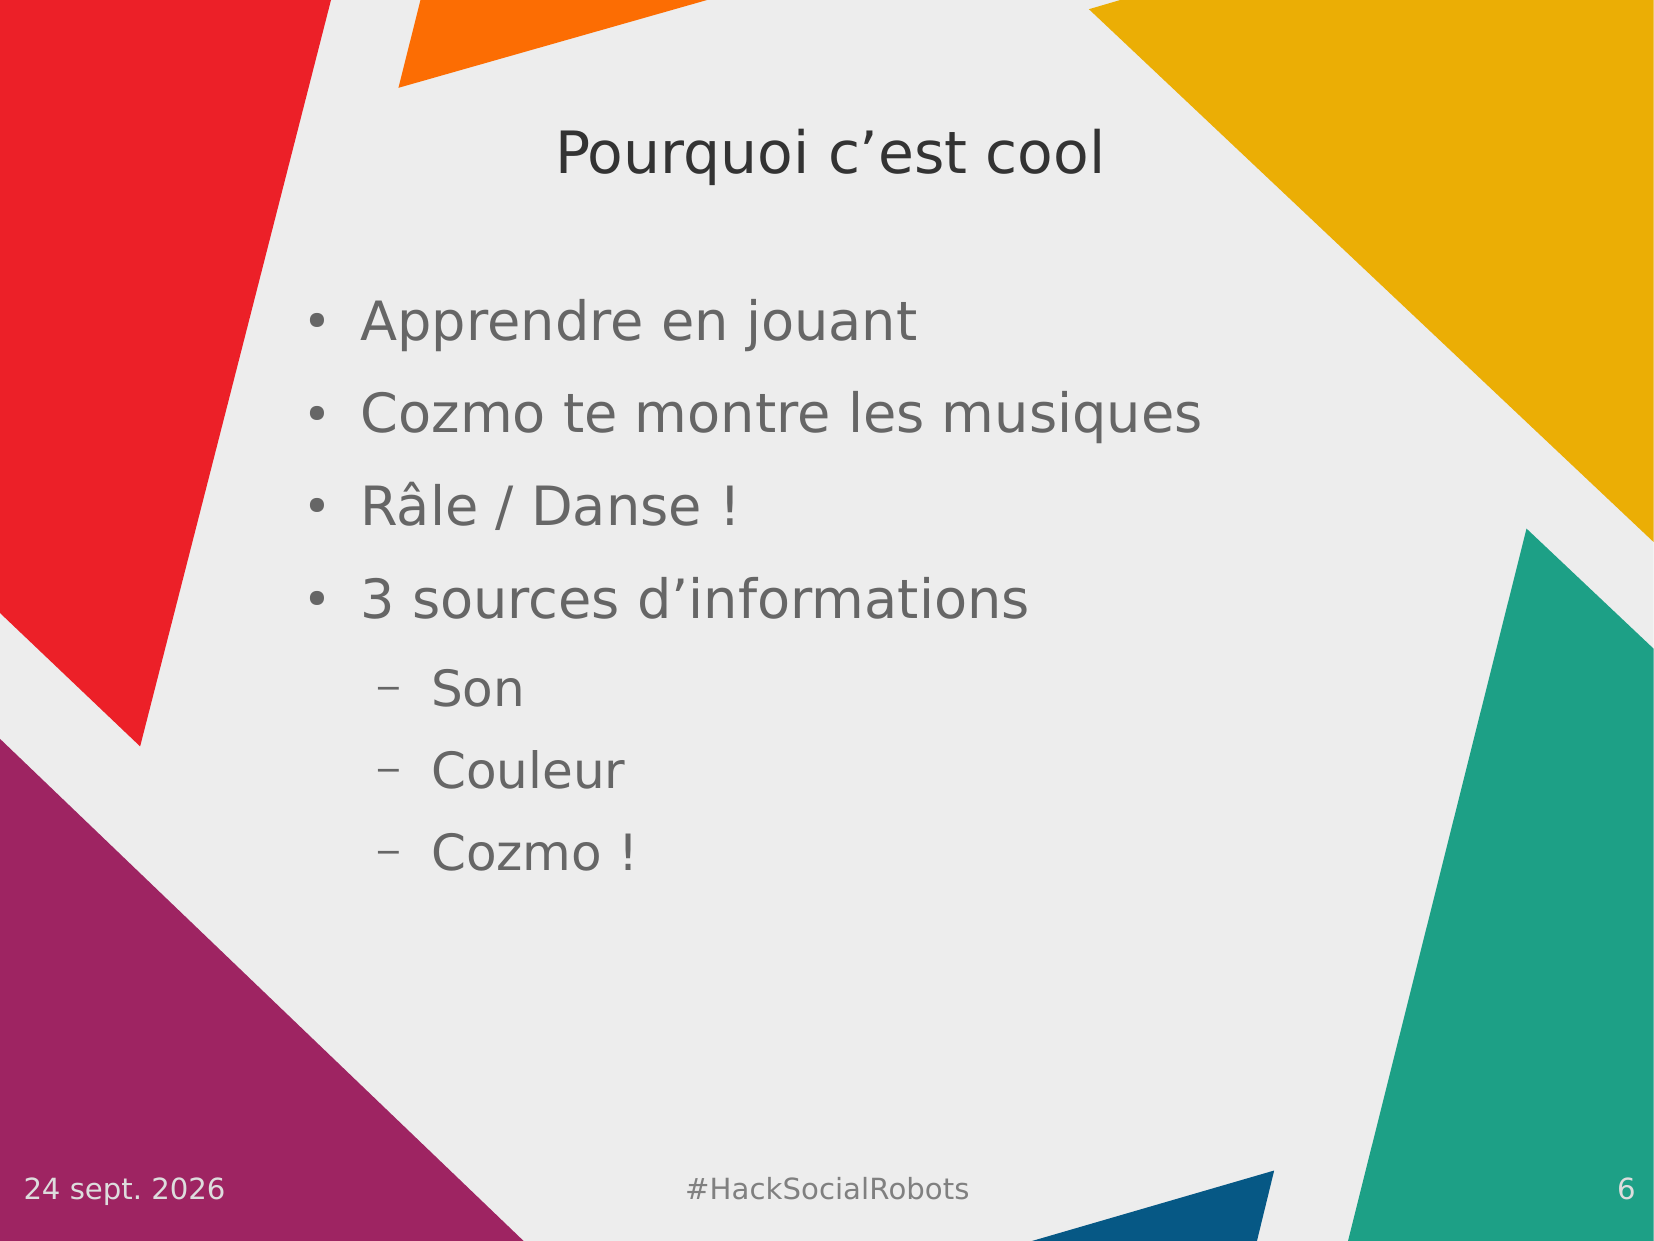

# Pourquoi c’est cool
Apprendre en jouant
Cozmo te montre les musiques
Râle / Danse !
3 sources d’informations
Son
Couleur
Cozmo !
#HackSocialRobots
6